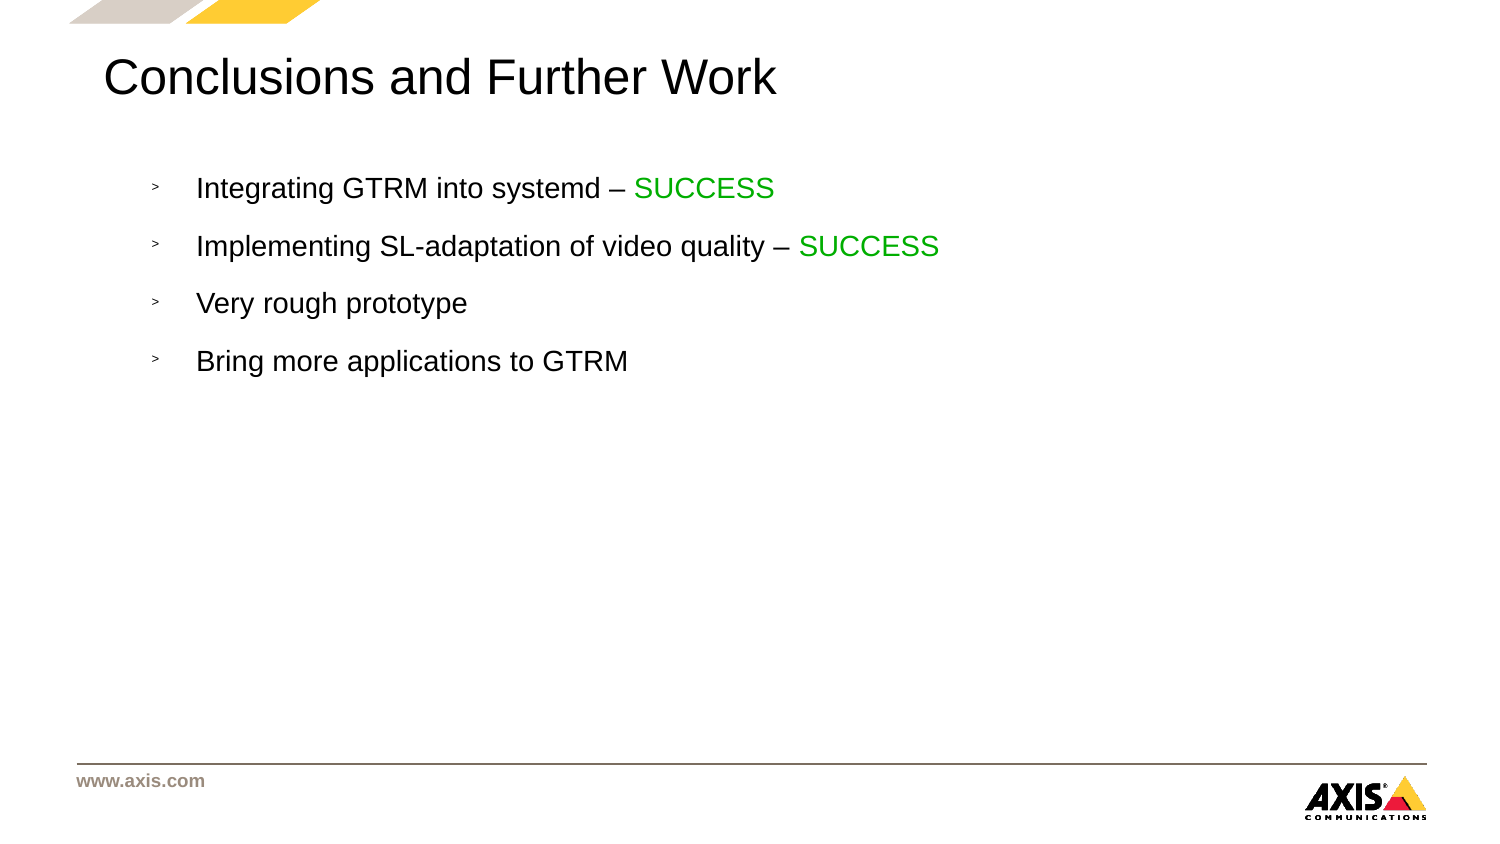

# Conclusions and Further Work
Integrating GTRM into systemd – SUCCESS
Implementing SL-adaptation of video quality – SUCCESS
Very rough prototype
Bring more applications to GTRM